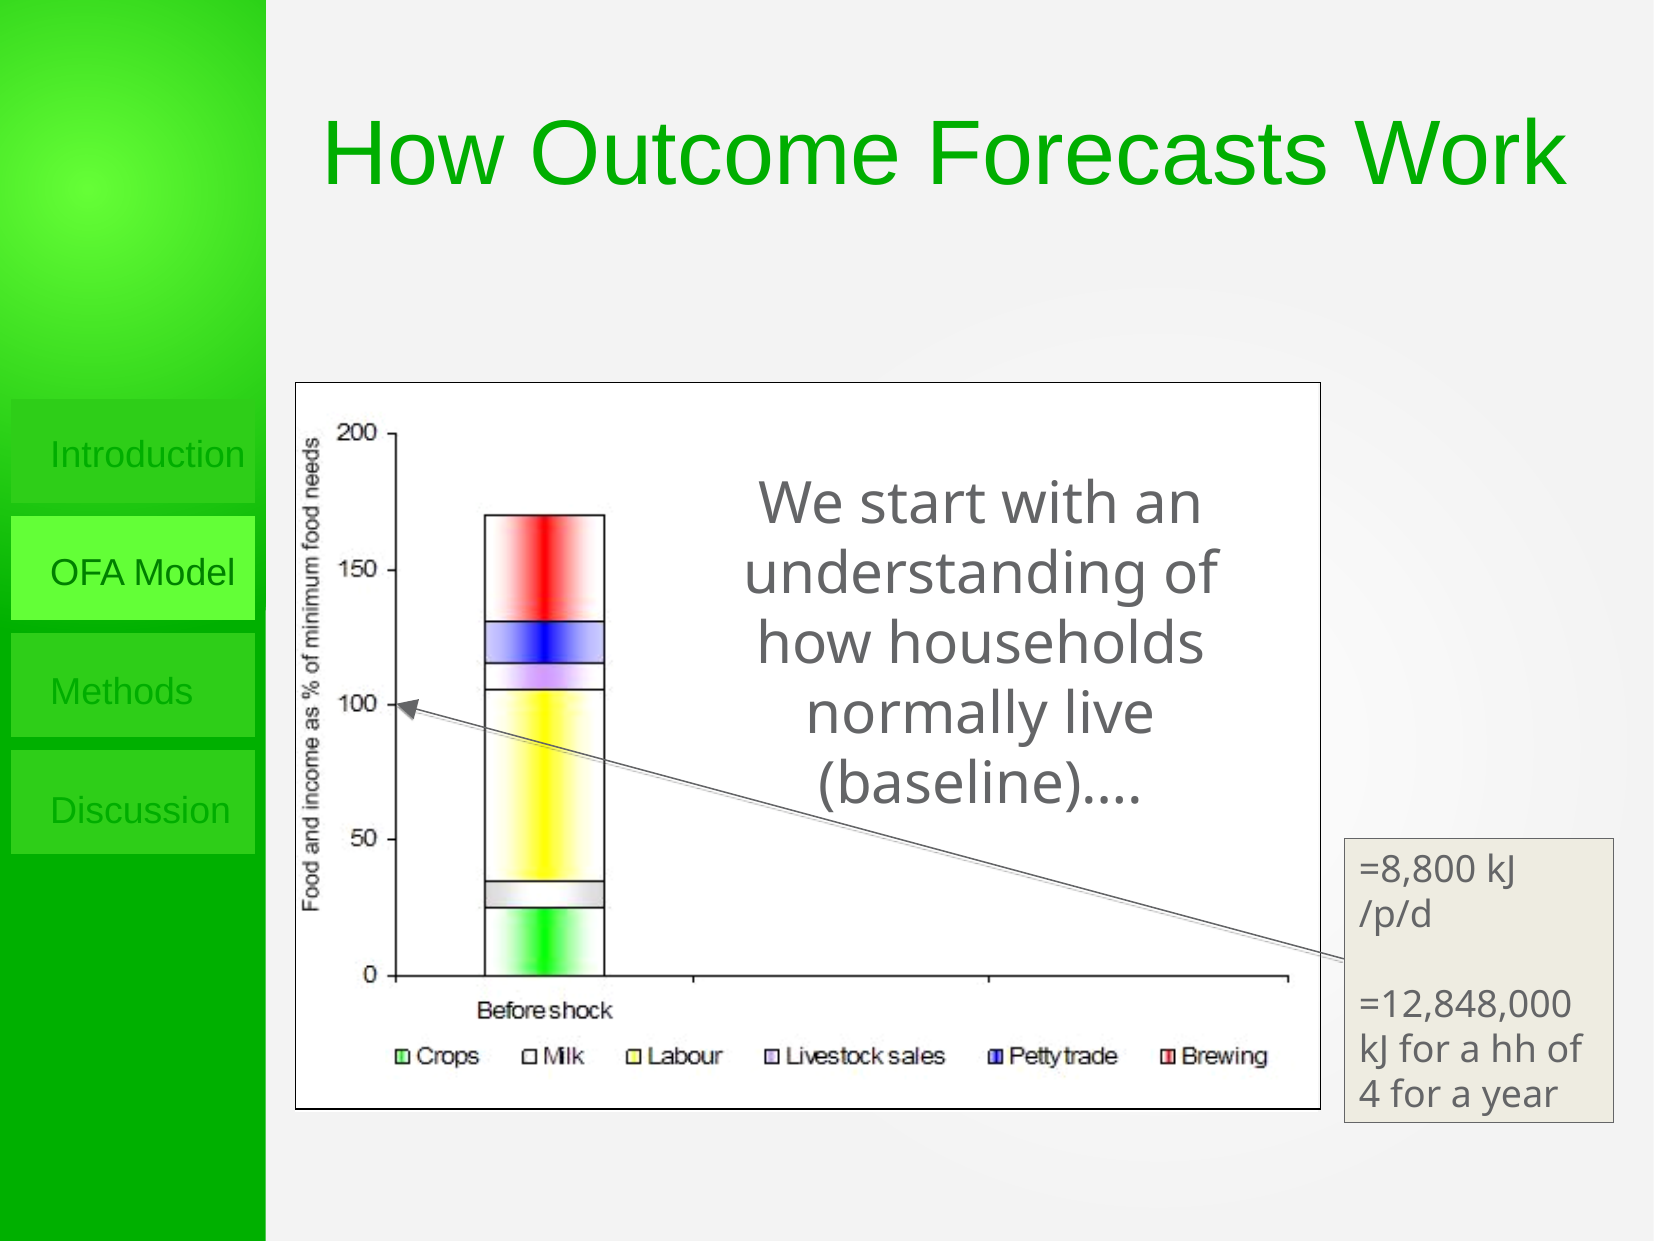

# How Outcome Forecasts Work
Introduction
We start with an understanding of how households normally live (baseline)….
OFA Model
Methods
Discussion
=8,800 kJ /p/d
=12,848,000 kJ for a hh of 4 for a year